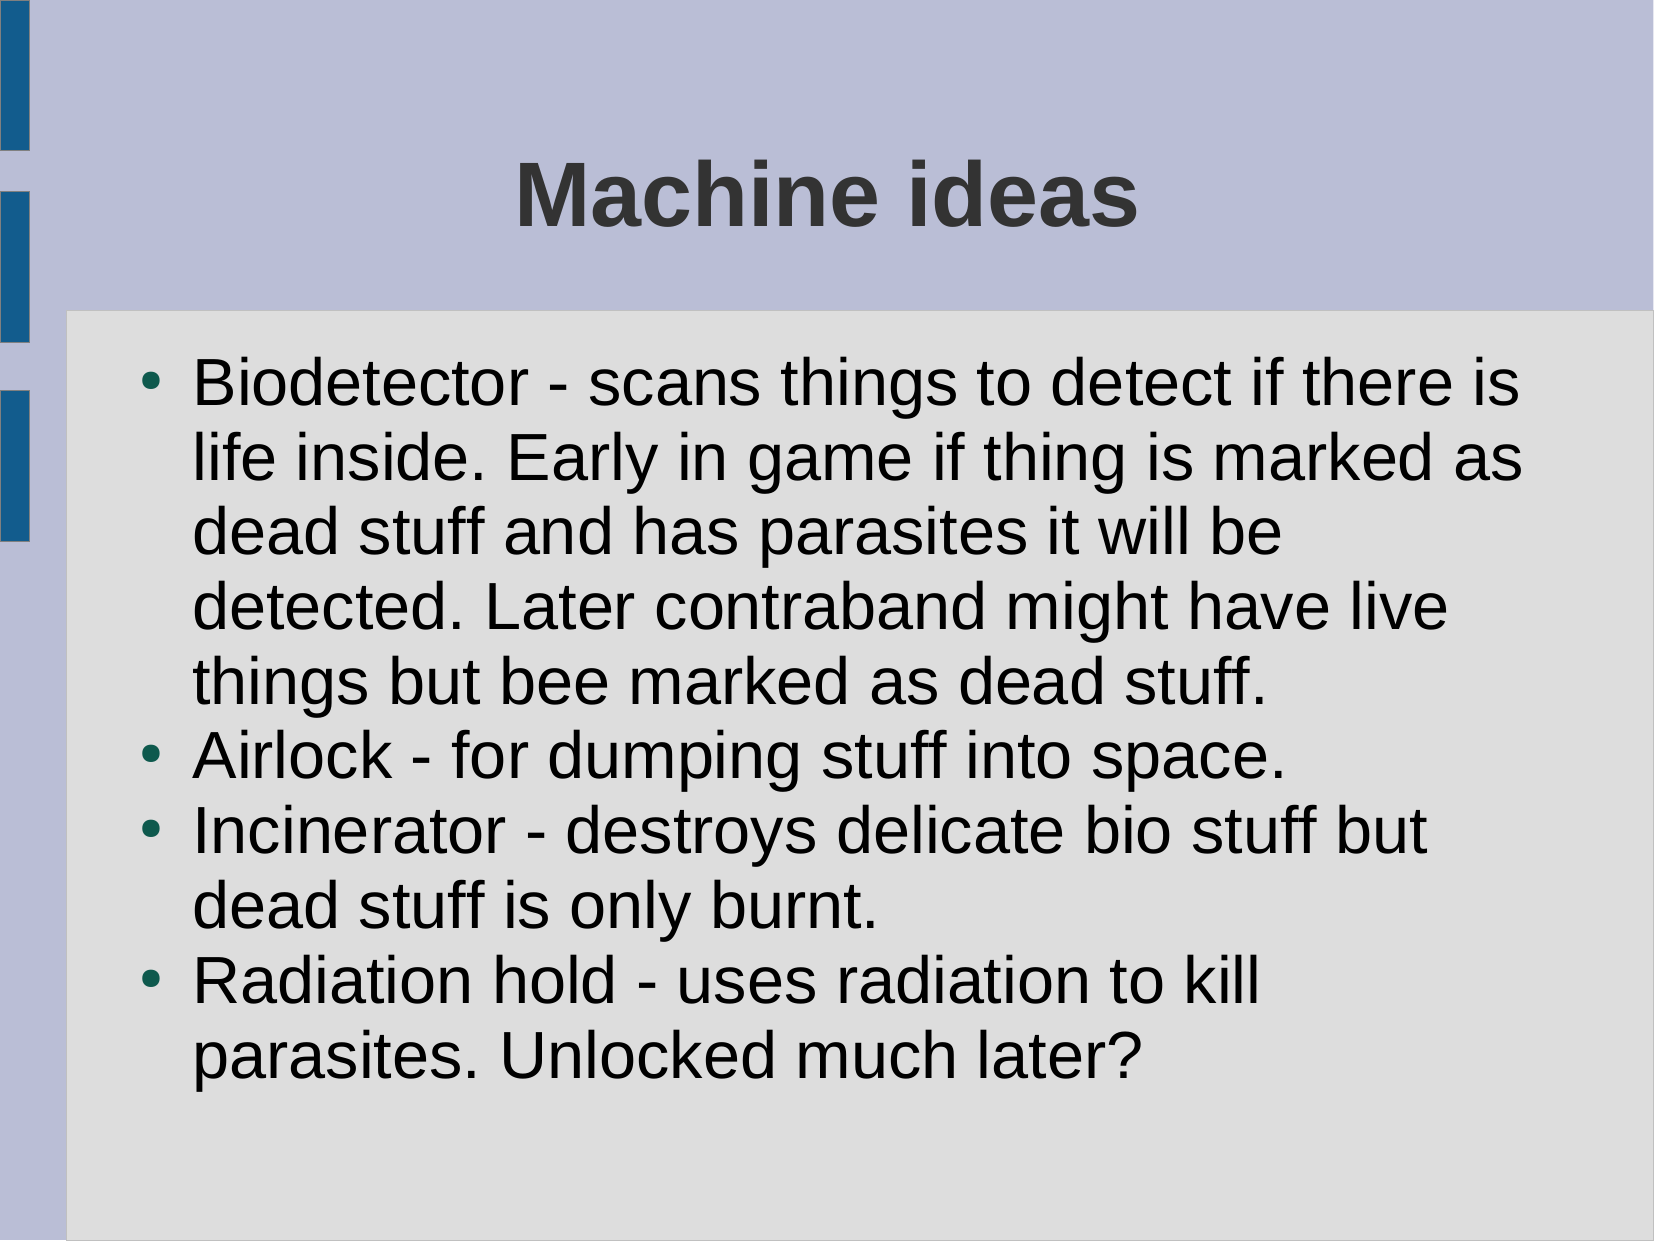

# Machine ideas
Biodetector - scans things to detect if there is life inside. Early in game if thing is marked as dead stuff and has parasites it will be detected. Later contraband might have live things but bee marked as dead stuff.
Airlock - for dumping stuff into space.
Incinerator - destroys delicate bio stuff but dead stuff is only burnt.
Radiation hold - uses radiation to kill parasites. Unlocked much later?